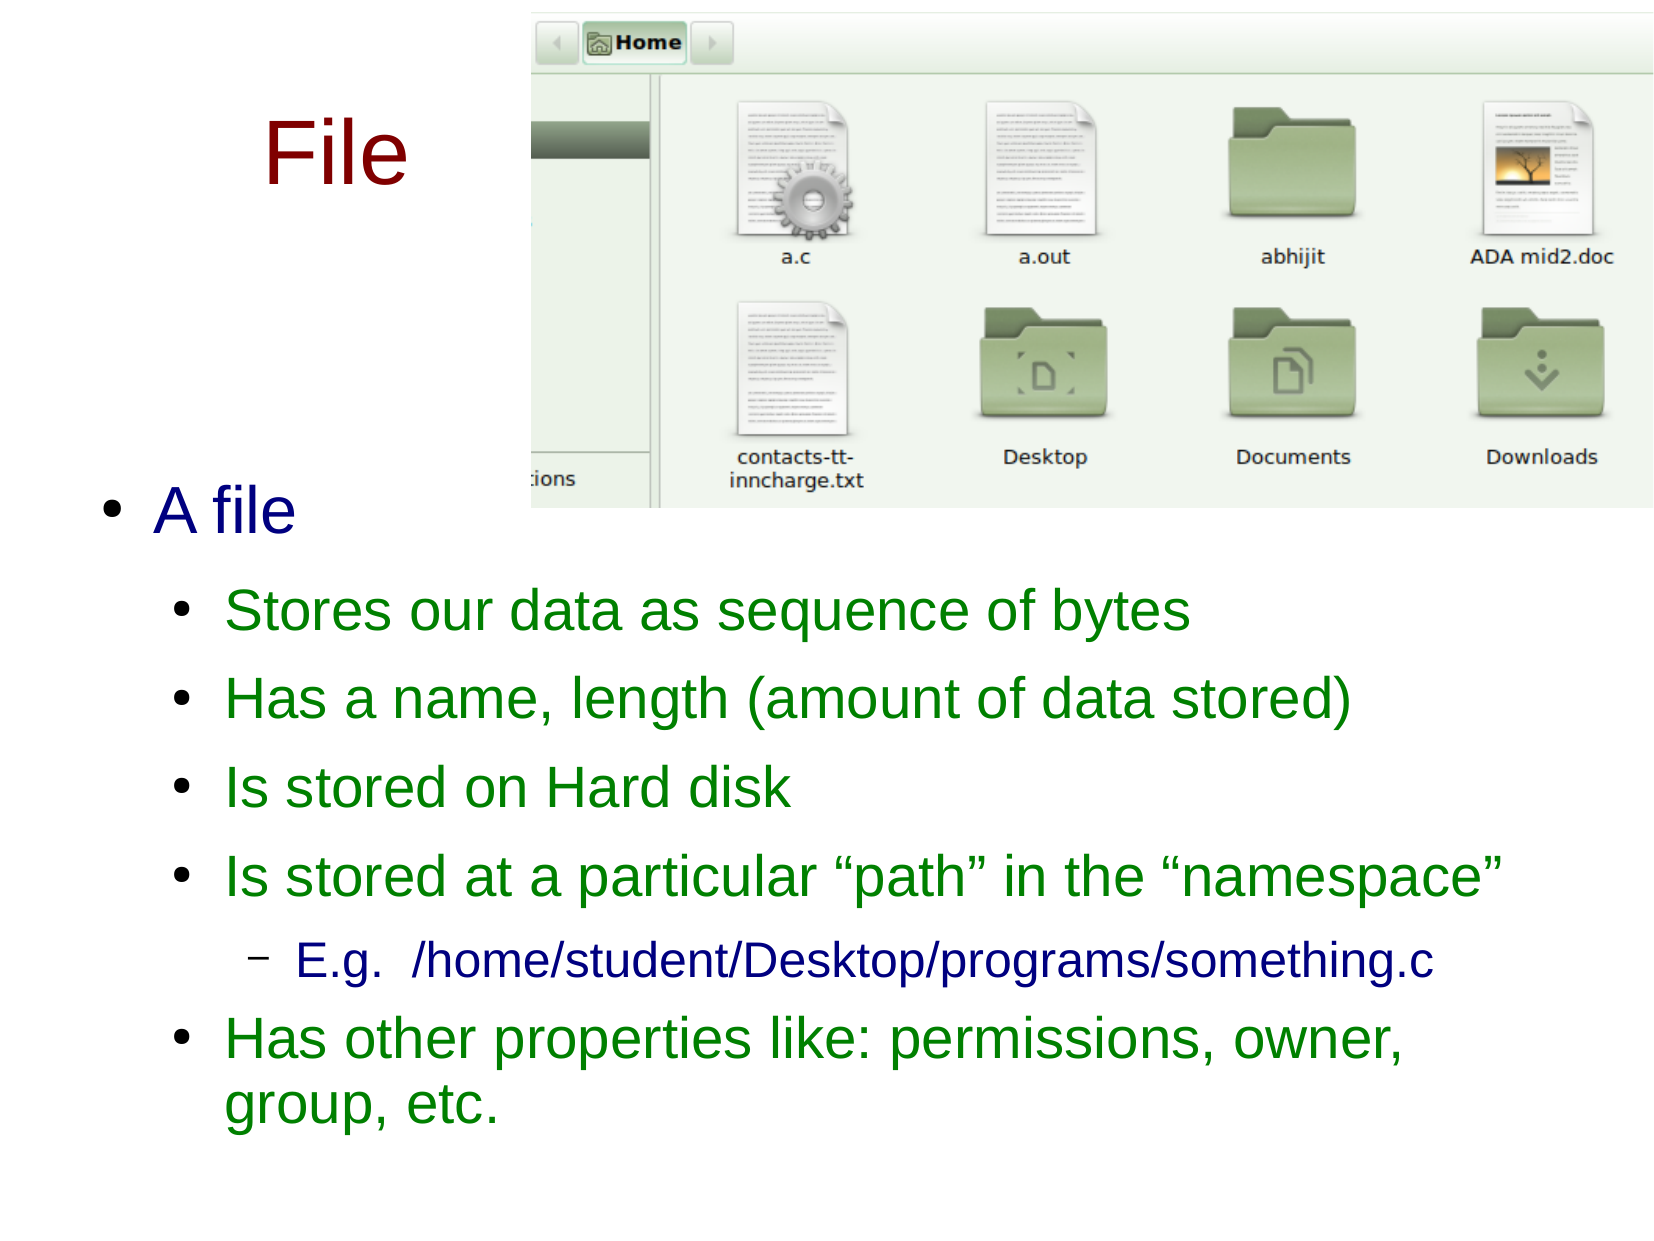

# File
A file
Stores our data as sequence of bytes
Has a name, length (amount of data stored)
Is stored on Hard disk
Is stored at a particular “path” in the “namespace”
E.g. /home/student/Desktop/programs/something.c
Has other properties like: permissions, owner, group, etc.